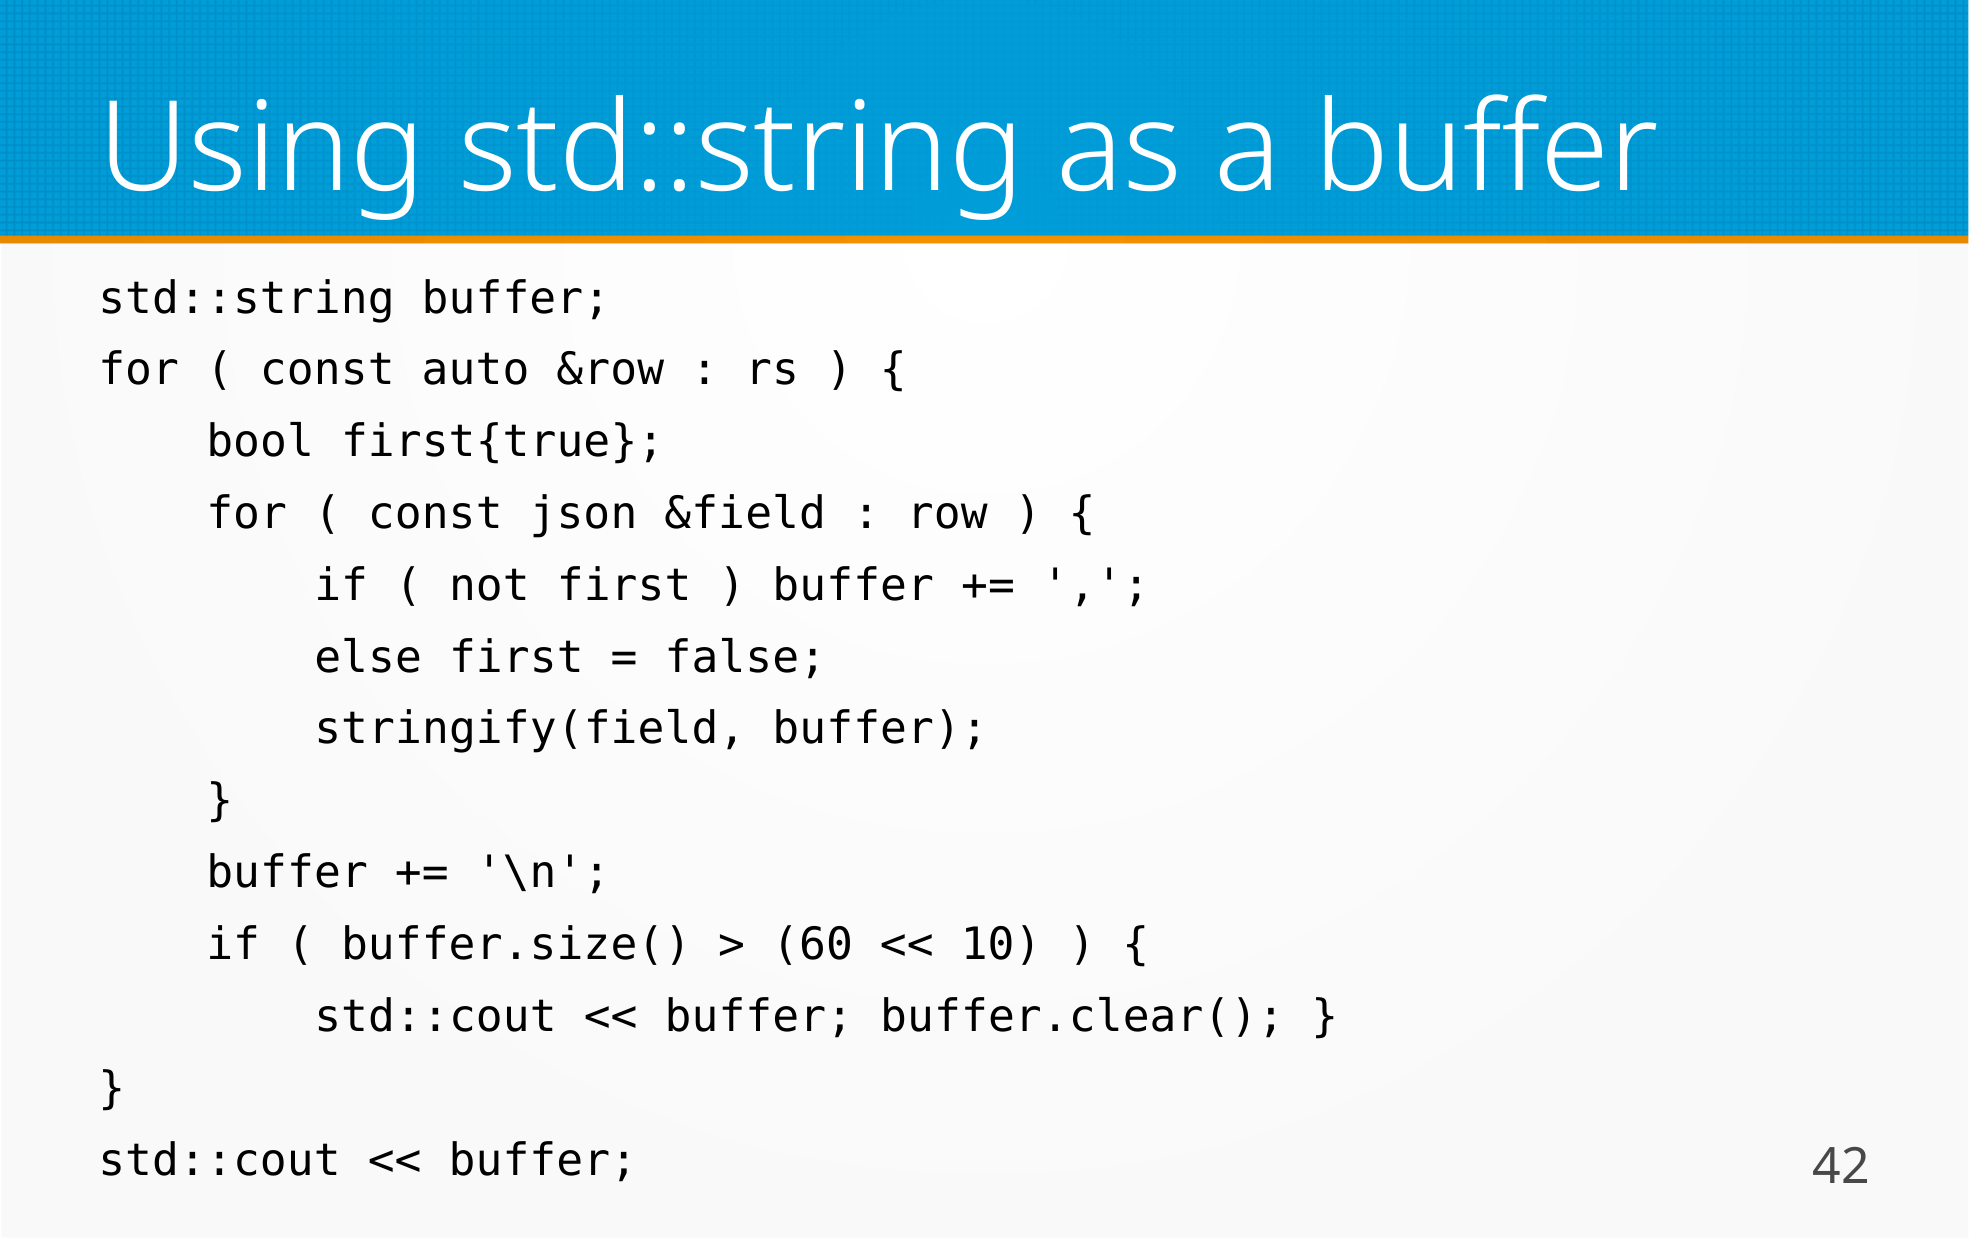

# Using std::string as a buffer
std::string buffer;
for ( const auto &row : rs ) {
 bool first{true};
 for ( const json &field : row ) {
 if ( not first ) buffer += ',';
 else first = false;
 stringify(field, buffer);
 }
 buffer += '\n';
 if ( buffer.size() > (60 << 10) ) {
 std::cout << buffer; buffer.clear(); }
}
std::cout << buffer;
42